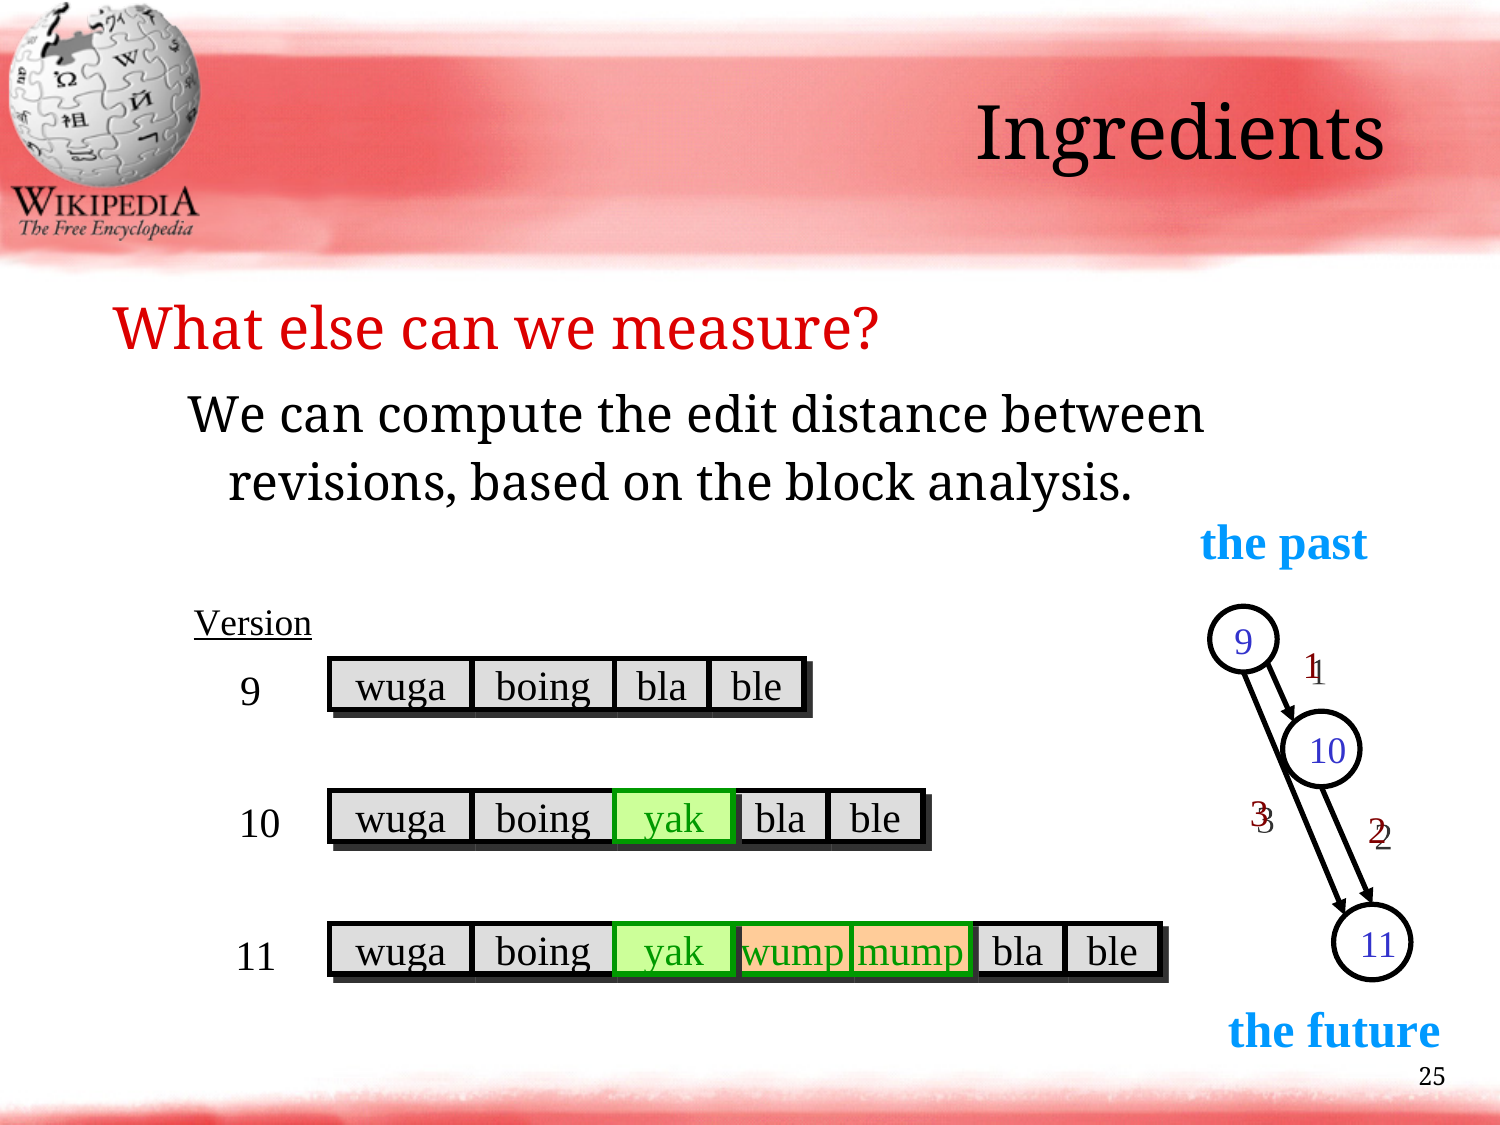

# Ingredients
What else can we measure?
We can compute the edit distance between revisions, based on the block analysis.
the past
Version
9
1
9
wuga
boing
bla
ble
10
3
10
wuga
boing
yak
bla
ble
2
11
11
wuga
boing
yak
wump
mump
bla
ble
the future
25